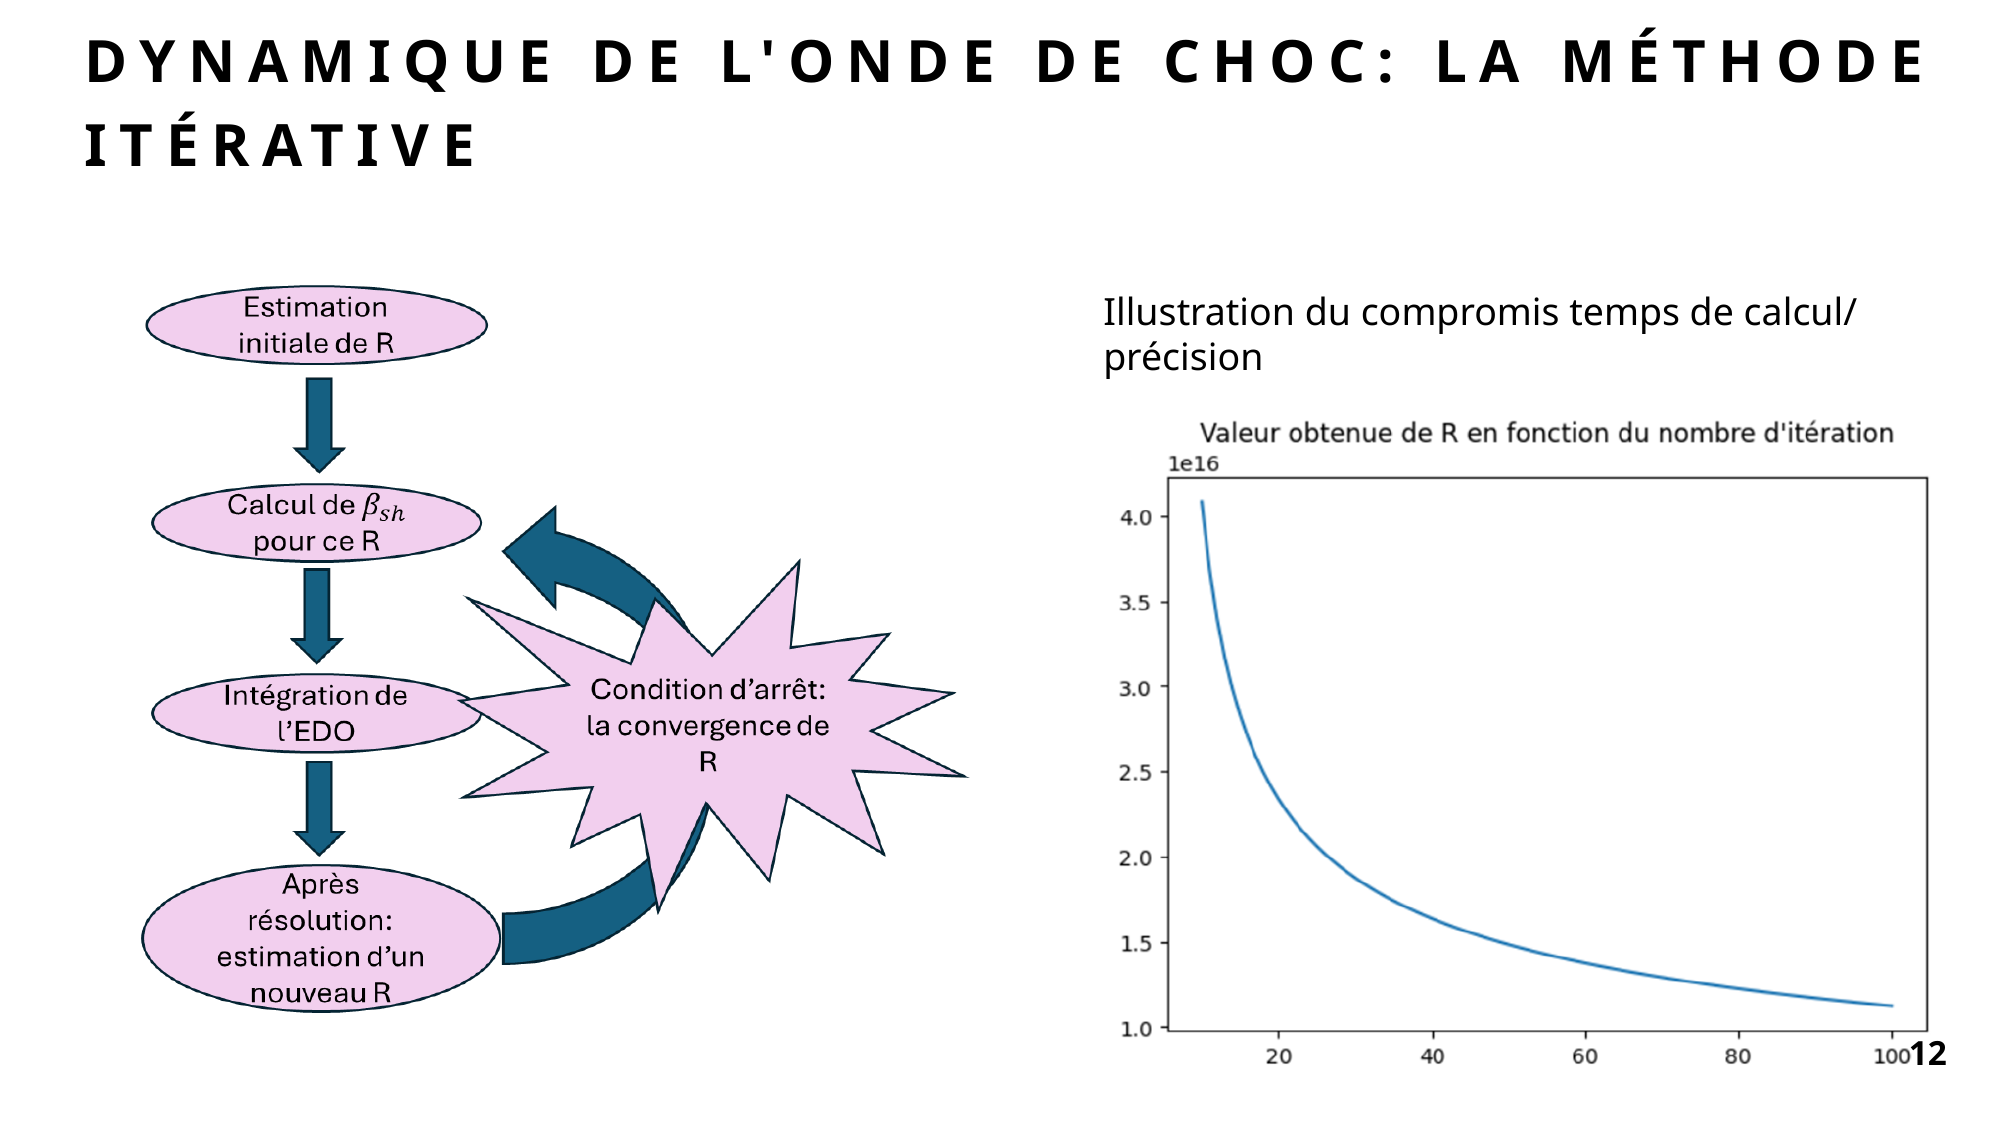

# Dynamique de l'onde de choc: la méthode itérative
Mines Paris | PSL
Illustration du compromis temps de calcul/ précision
12